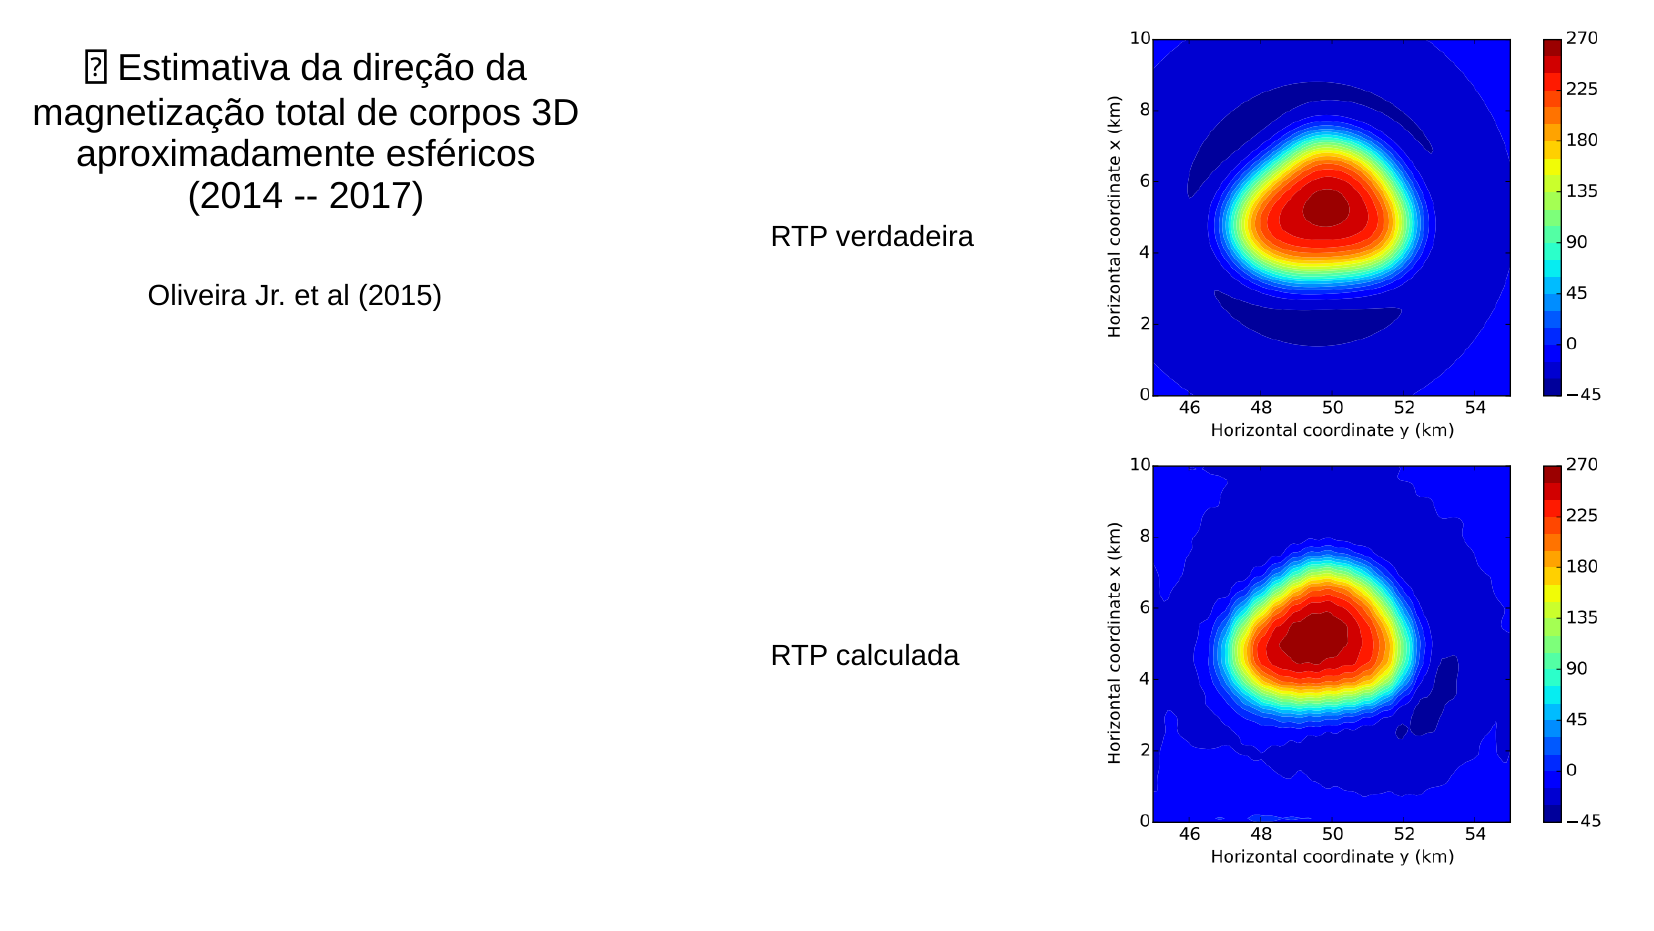

⍰ Estimativa da direção da magnetização total de corpos 3D aproximadamente esféricos
(2014 -- 2017)
RTP verdadeira
Oliveira Jr. et al (2015)
RTP calculada